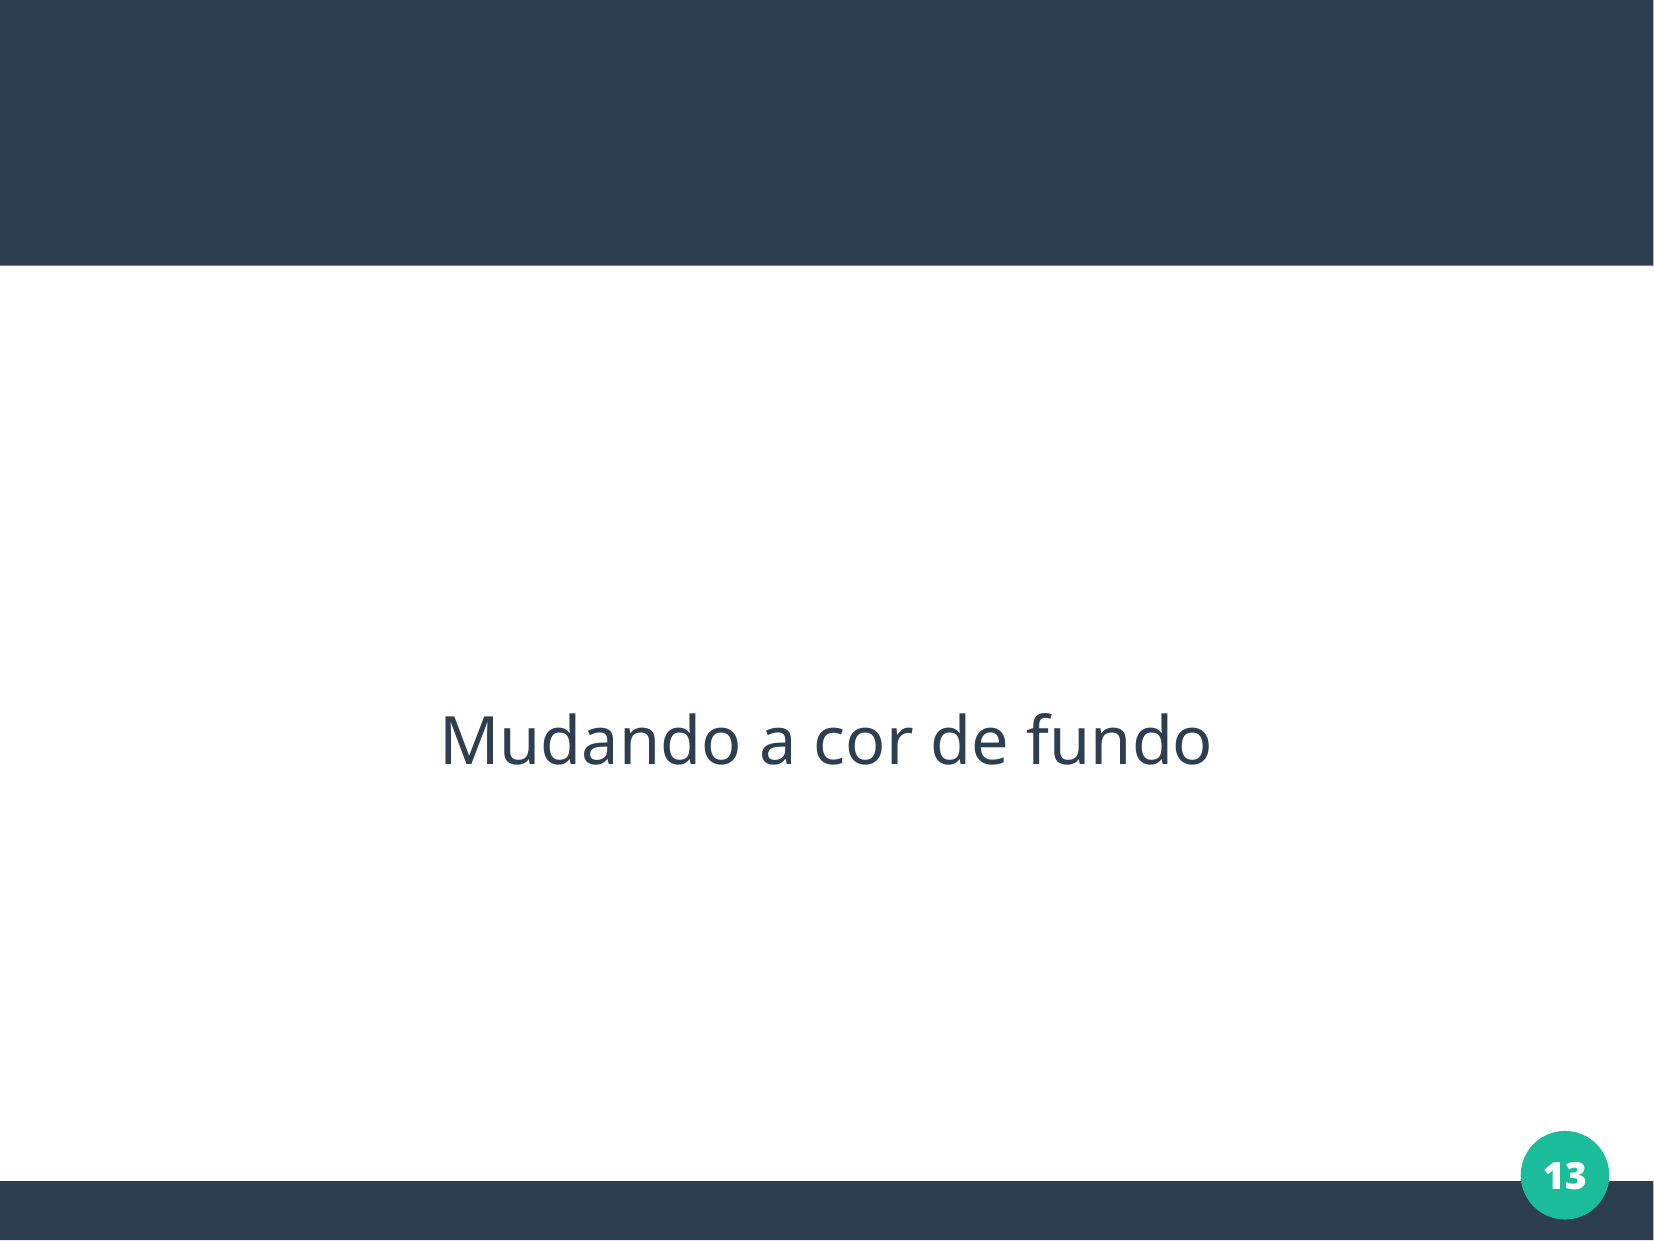

#
Mudando a cor de fundo
13